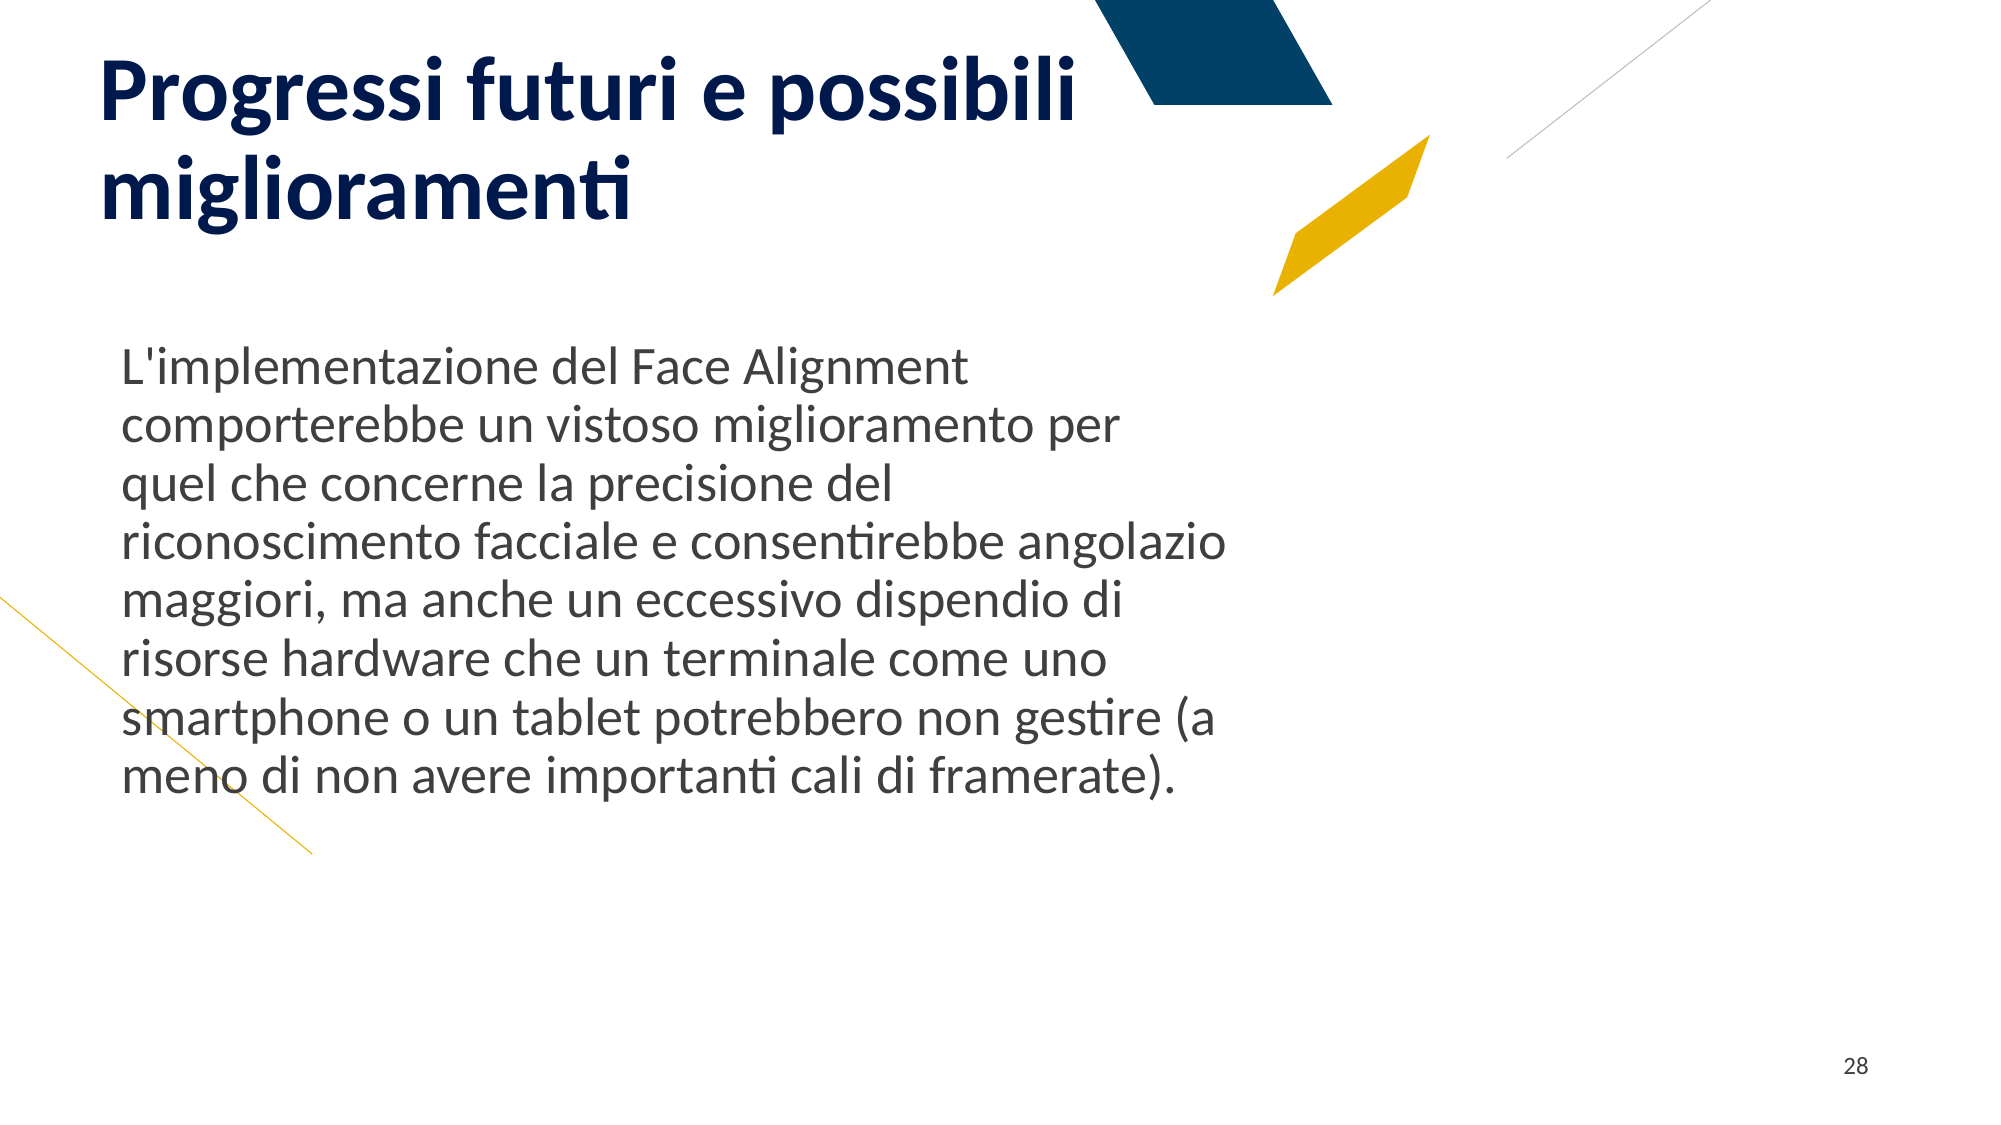

# Progressi futuri e possibili miglioramenti
L'implementazione del Face Alignment comporterebbe un vistoso miglioramento per quel che concerne la precisione del riconoscimento facciale e consentirebbe angolazio maggiori, ma anche un eccessivo dispendio di risorse hardware che un terminale come uno smartphone o un tablet potrebbero non gestire (a meno di non avere importanti cali di framerate).